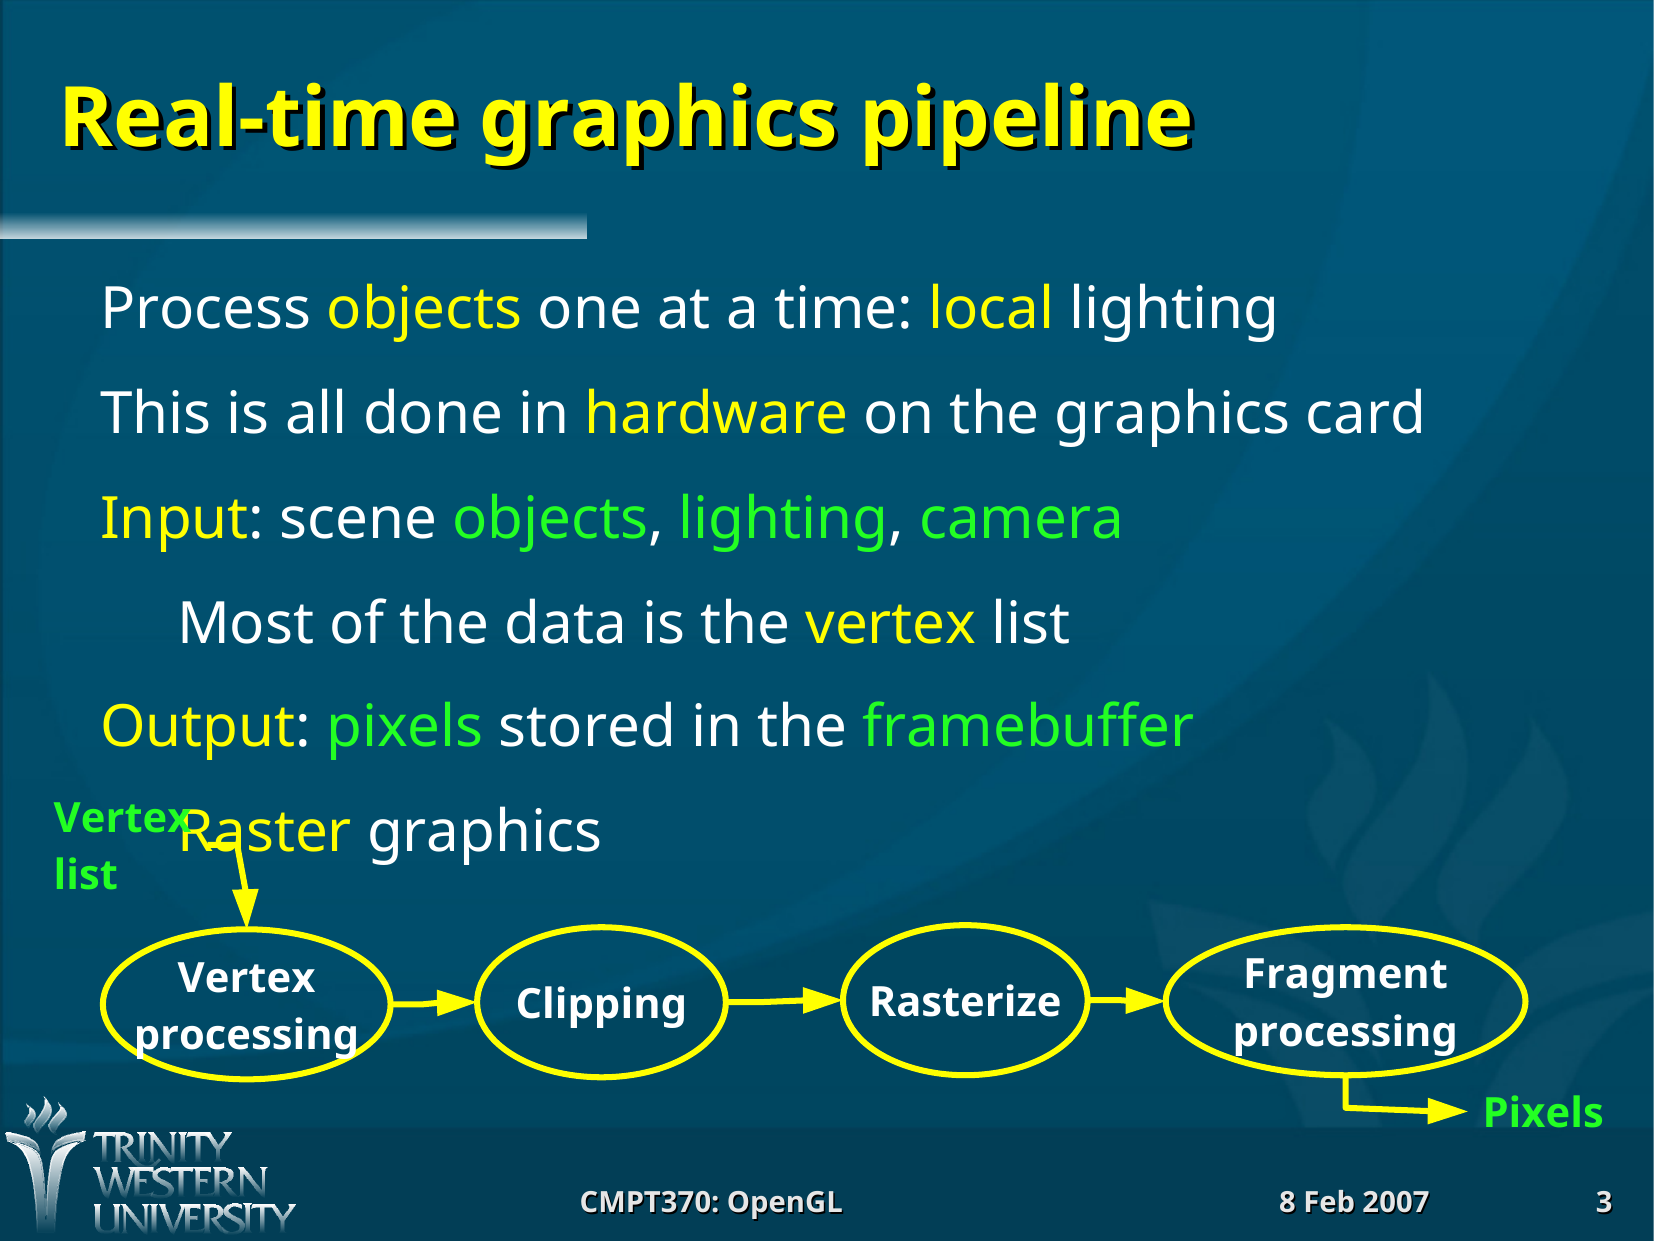

# Real-time graphics pipeline
Process objects one at a time: local lighting
This is all done in hardware on the graphics card
Input: scene objects, lighting, camera
Most of the data is the vertex list
Output: pixels stored in the framebuffer
Raster graphics
Vertex
list
Rasterize
Clipping
Fragment
processing
Vertex
processing
Pixels
CMPT370: OpenGL
8 Feb 2007
3